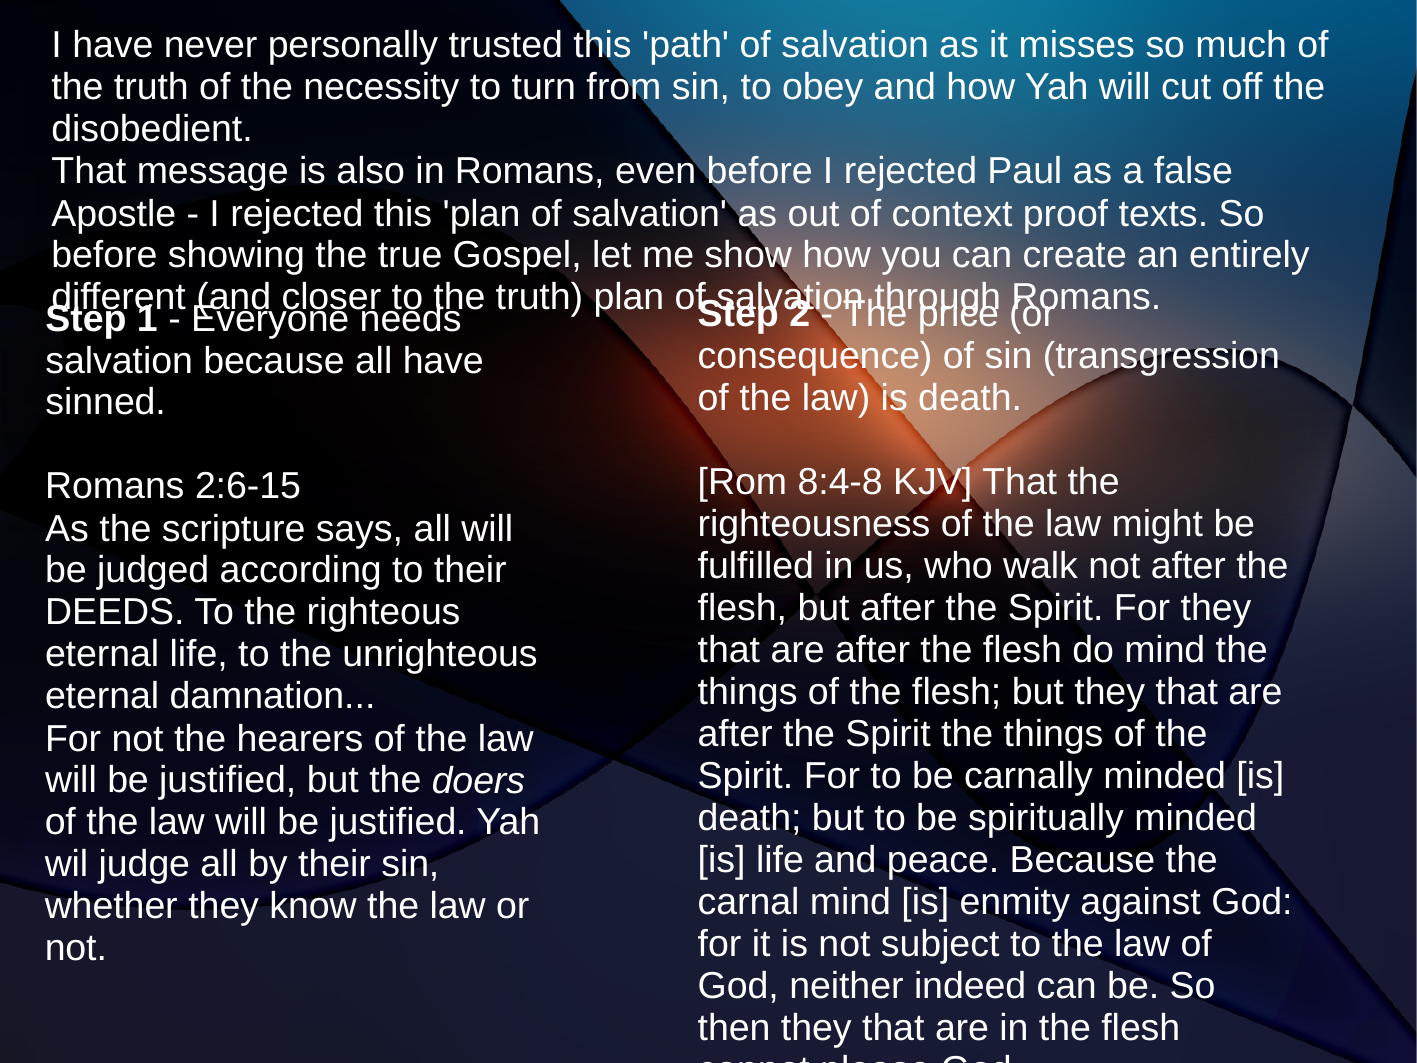

I have never personally trusted this 'path' of salvation as it misses so much of the truth of the necessity to turn from sin, to obey and how Yah will cut off the disobedient.
That message is also in Romans, even before I rejected Paul as a false Apostle - I rejected this 'plan of salvation' as out of context proof texts. So before showing the true Gospel, let me show how you can create an entirely different (and closer to the truth) plan of salvation through Romans.
Step 2 - The price (or consequence) of sin (transgression of the law) is death.
[Rom 8:4-8 KJV] That the righteousness of the law might be fulfilled in us, who walk not after the flesh, but after the Spirit. For they that are after the flesh do mind the things of the flesh; but they that are after the Spirit the things of the Spirit. For to be carnally minded [is] death; but to be spiritually minded [is] life and peace. Because the carnal mind [is] enmity against God: for it is not subject to the law of God, neither indeed can be. So then they that are in the flesh cannot please God.
Step 1 - Everyone needs salvation because all have sinned.
Romans 2:6-15
As the scripture says, all will be judged according to their DEEDS. To the righteous eternal life, to the unrighteous eternal damnation...
For not the hearers of the law will be justified, but the doers of the law will be justified. Yah wil judge all by their sin, whether they know the law or not.